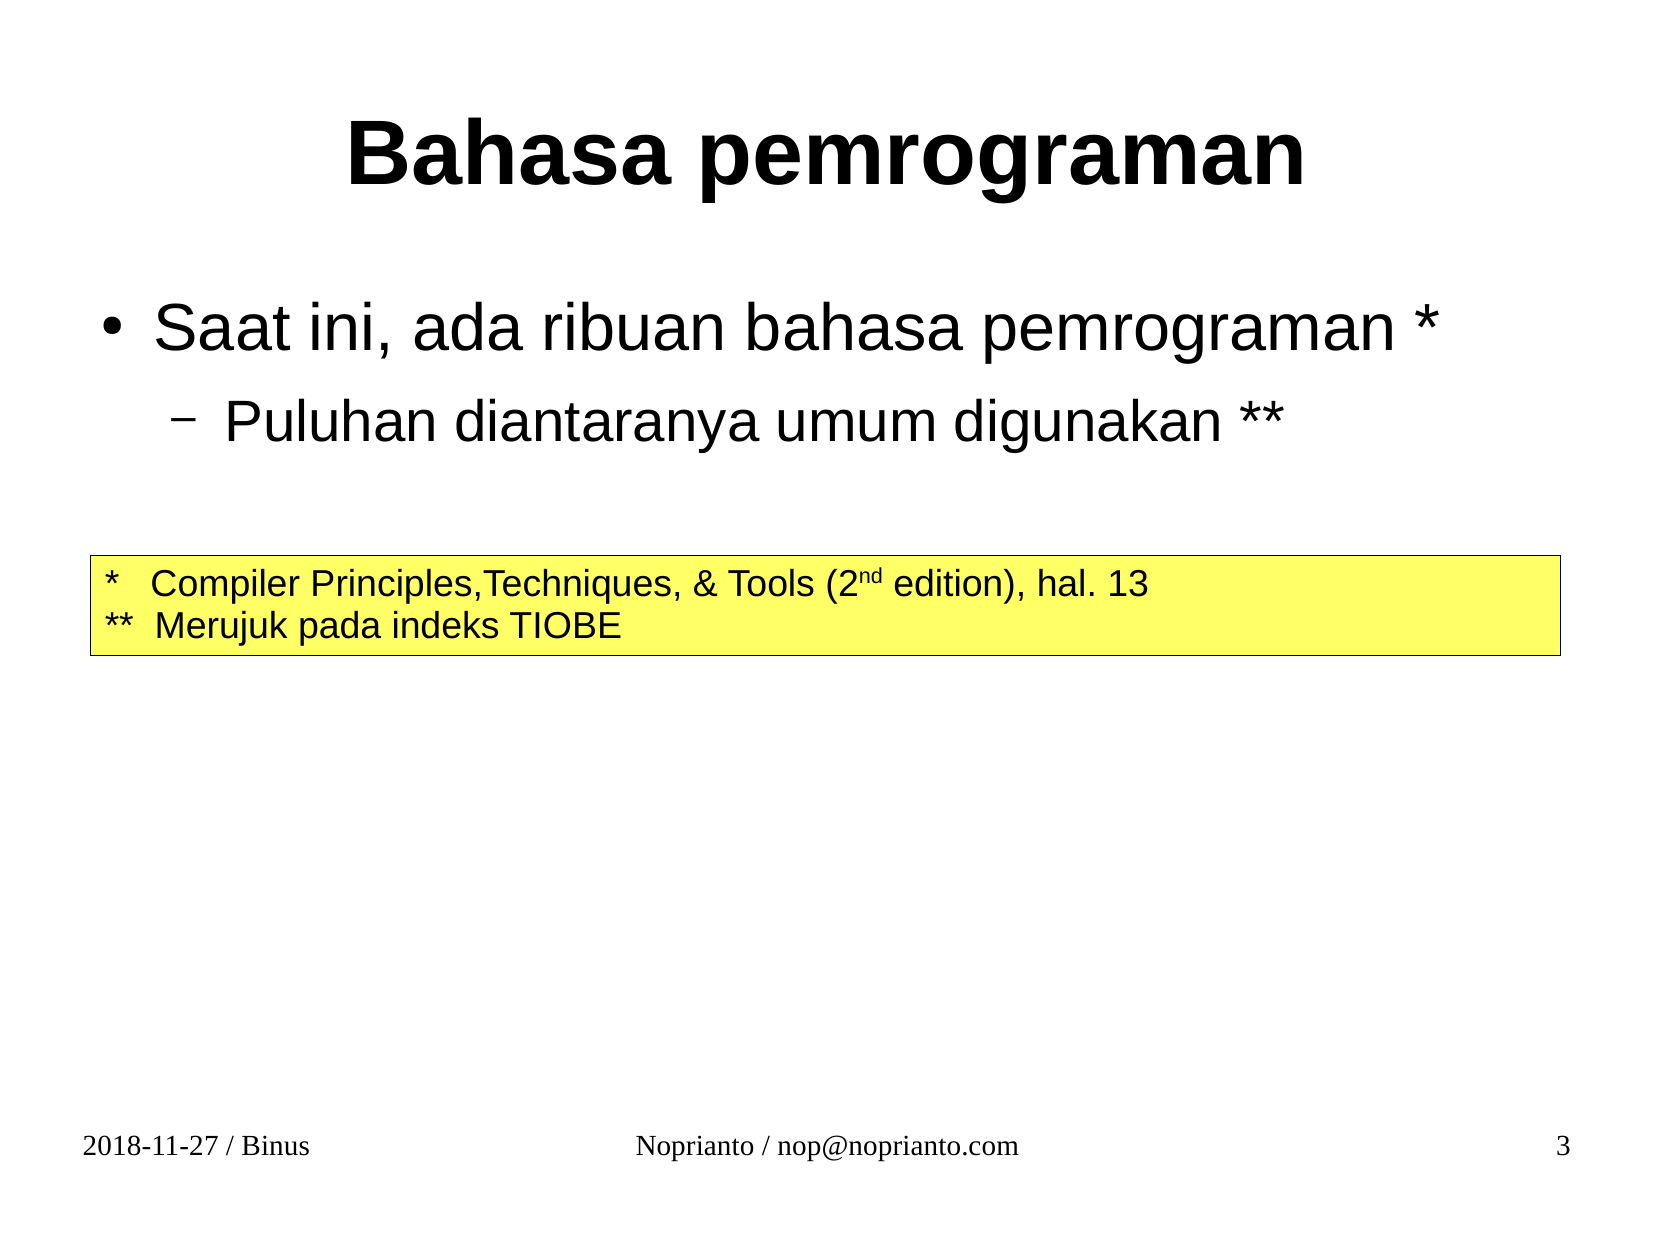

# Bahasa pemrograman
Saat ini, ada ribuan bahasa pemrograman *
Puluhan diantaranya umum digunakan **
* Compiler Principles,Techniques, & Tools (2nd edition), hal. 13
** Merujuk pada indeks TIOBE
2018-11-27 / Binus
Noprianto / nop@noprianto.com
3